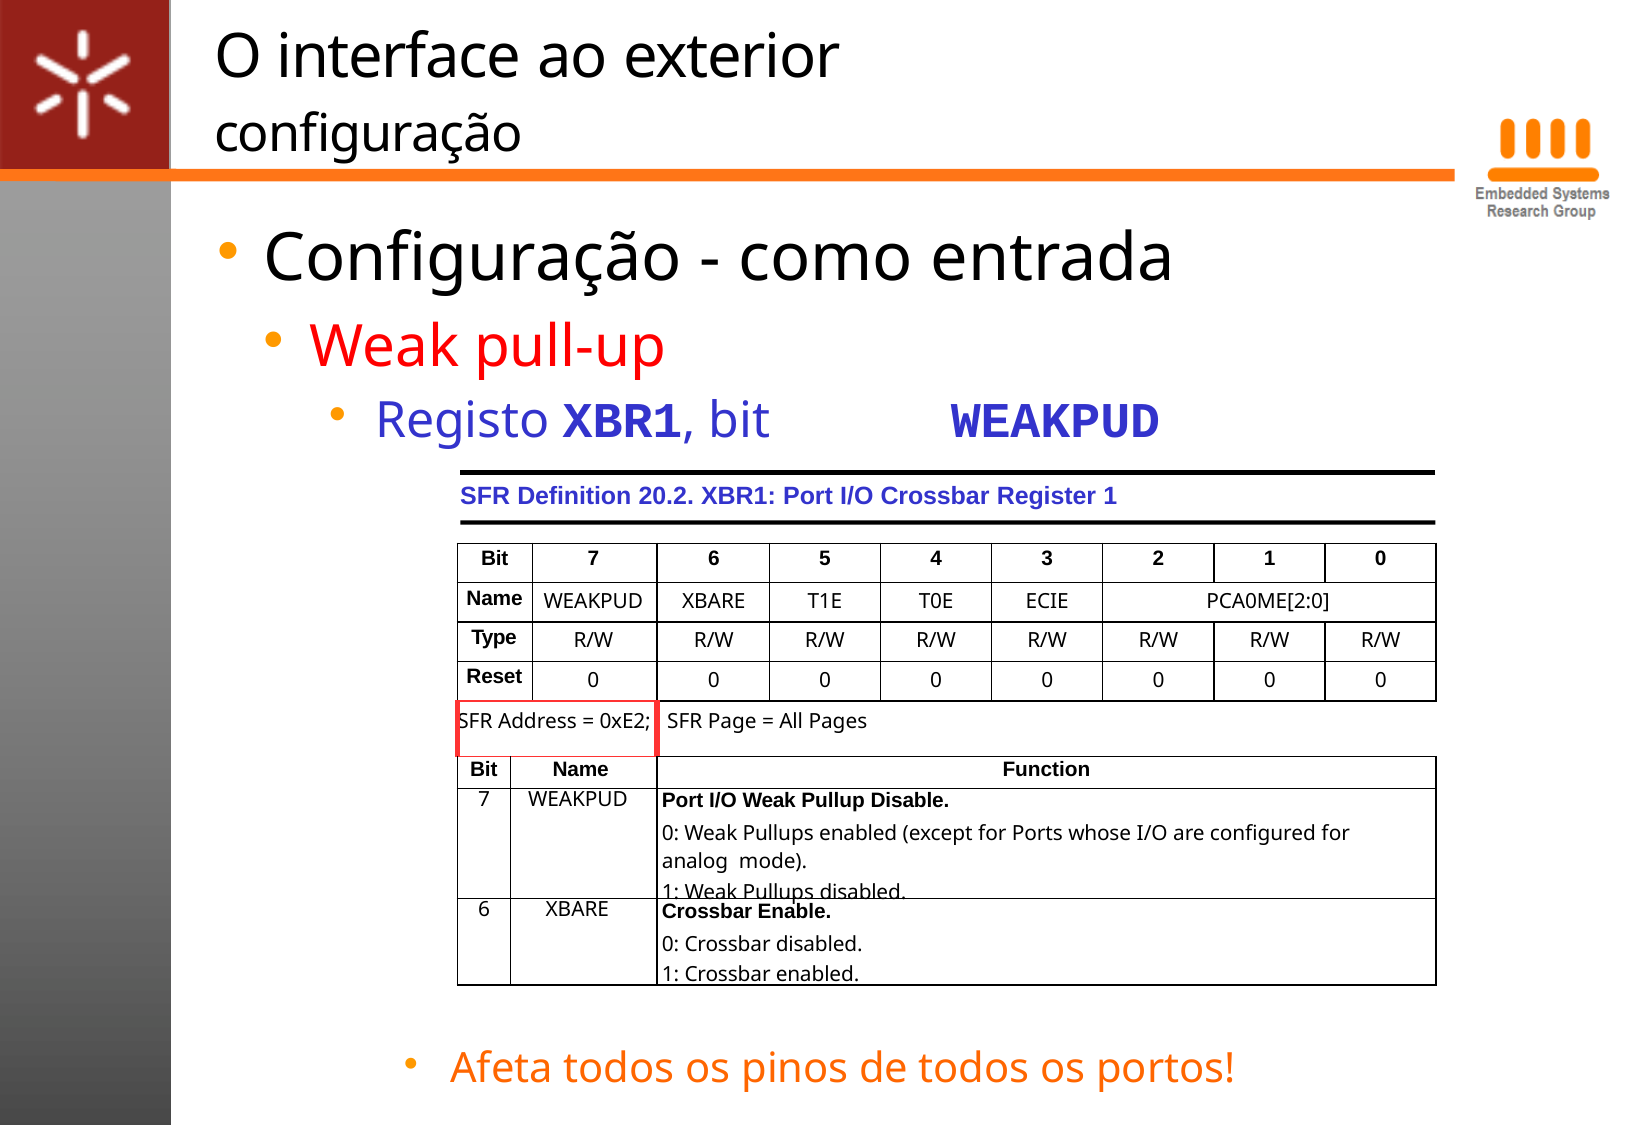

# O interface ao exterior configuração
Configuração - como entrada
Weak pull-up
Registo XBR1, bit	WEAKPUD
SFR Definition 20.2. XBR1: Port I/O Crossbar Register 1
| Bit | | 7 | 6 | 5 | 4 | 3 | 2 | 1 | 0 |
| --- | --- | --- | --- | --- | --- | --- | --- | --- | --- |
| Name | | WEAKPUD | XBARE | T1E | T0E | ECIE | PCA0ME[2:0] | | |
| Type | | R/W | R/W | R/W | R/W | R/W | R/W | R/W | R/W |
| Reset | | 0 | 0 | 0 | 0 | 0 | 0 | 0 | 0 |
| SFR Address = 0xE2; | | | SFR Page = All Pages | | | | | | |
| Bit | Name | | Function | | | | | | |
| 7 | WEAKPUD | | Port I/O Weak Pullup Disable. 0: Weak Pullups enabled (except for Ports whose I/O are configured for analog mode). 1: Weak Pullups disabled. | | | | | | |
| 6 | XBARE | | Crossbar Enable. 0: Crossbar disabled. 1: Crossbar enabled. | | | | | | |
Afeta todos os pinos de todos os portos!